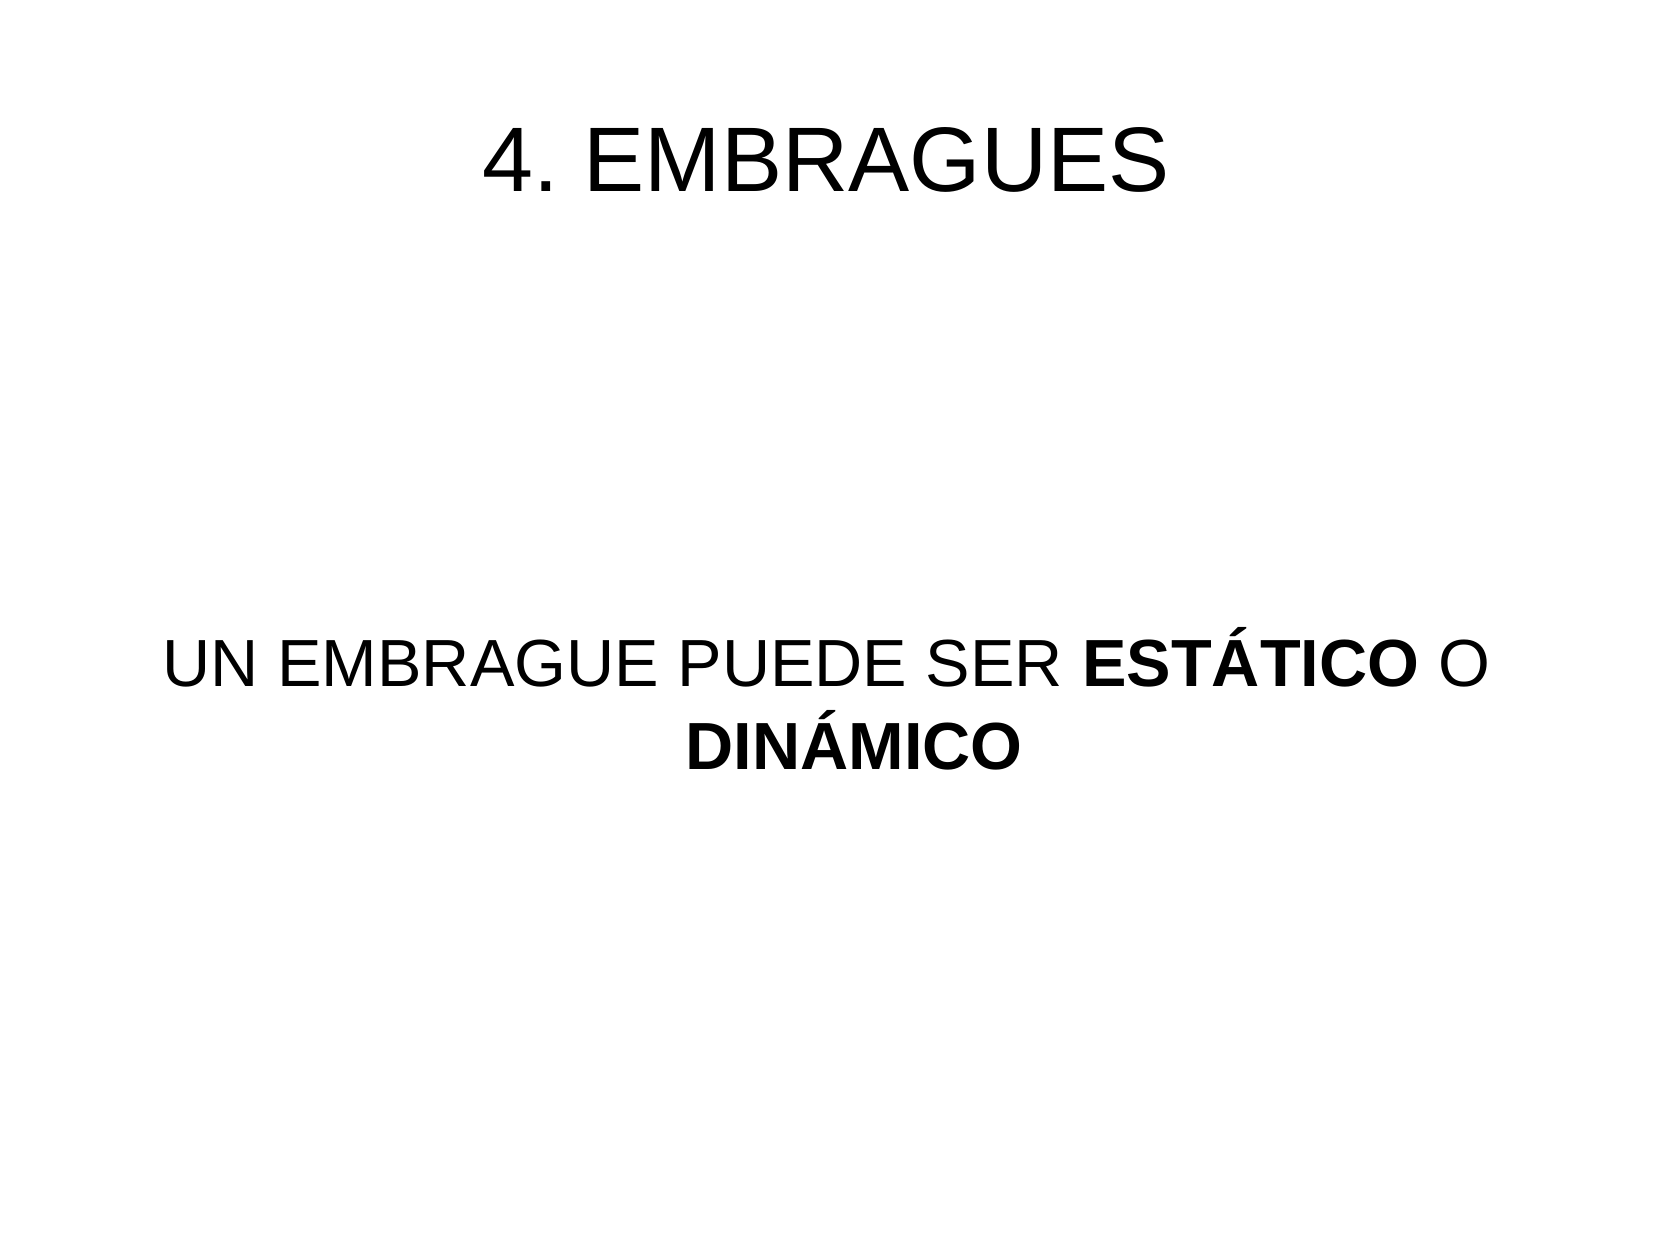

# 4. EMBRAGUES
UN EMBRAGUE PUEDE SER ESTÁTICO O DINÁMICO